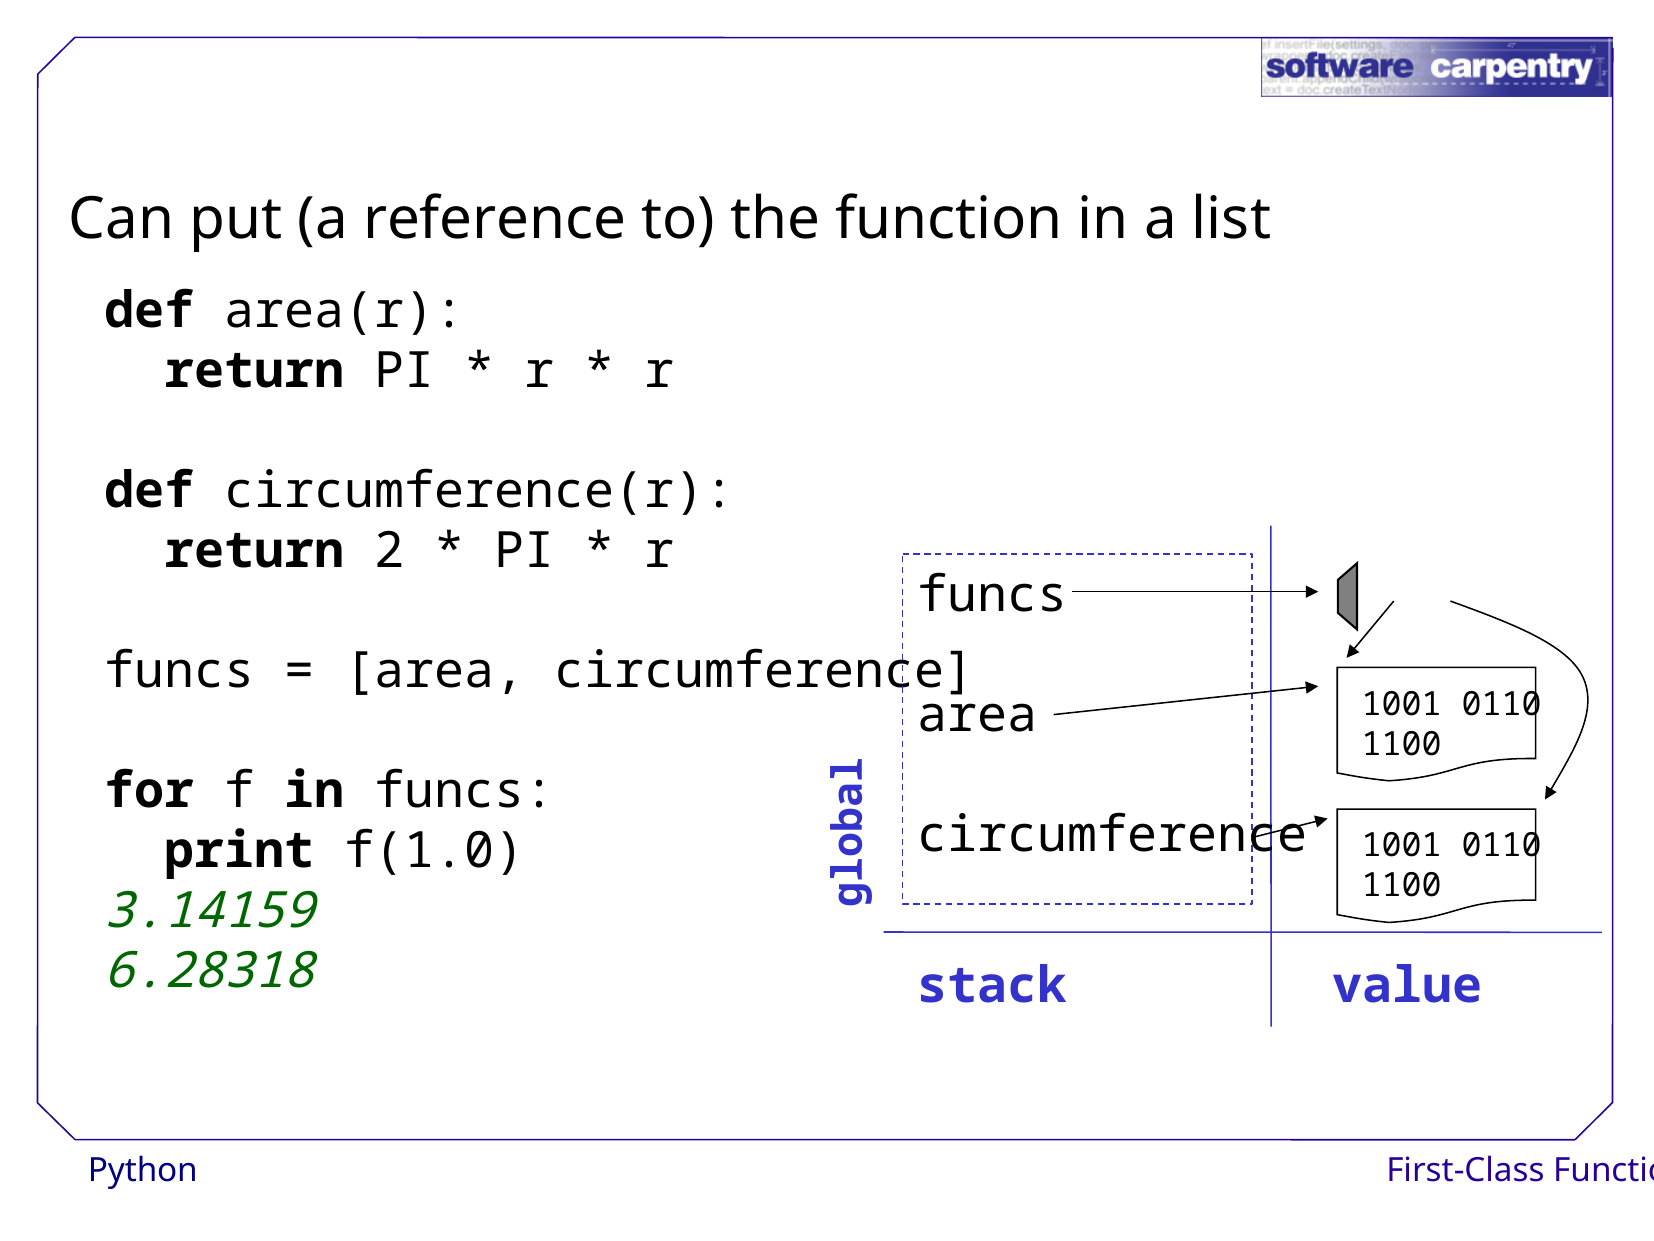

Can put (a reference to) the function in a list
def area(r):
 return PI * r * r
def circumference(r):
 return 2 * PI * r
funcs = [area, circumference]
for f in funcs:
 print f(1.0)
3.14159
6.28318
funcs
area
circumference
| | |
| --- | --- |
1001 0110
1100
global
1001 0110
1100
stack
value